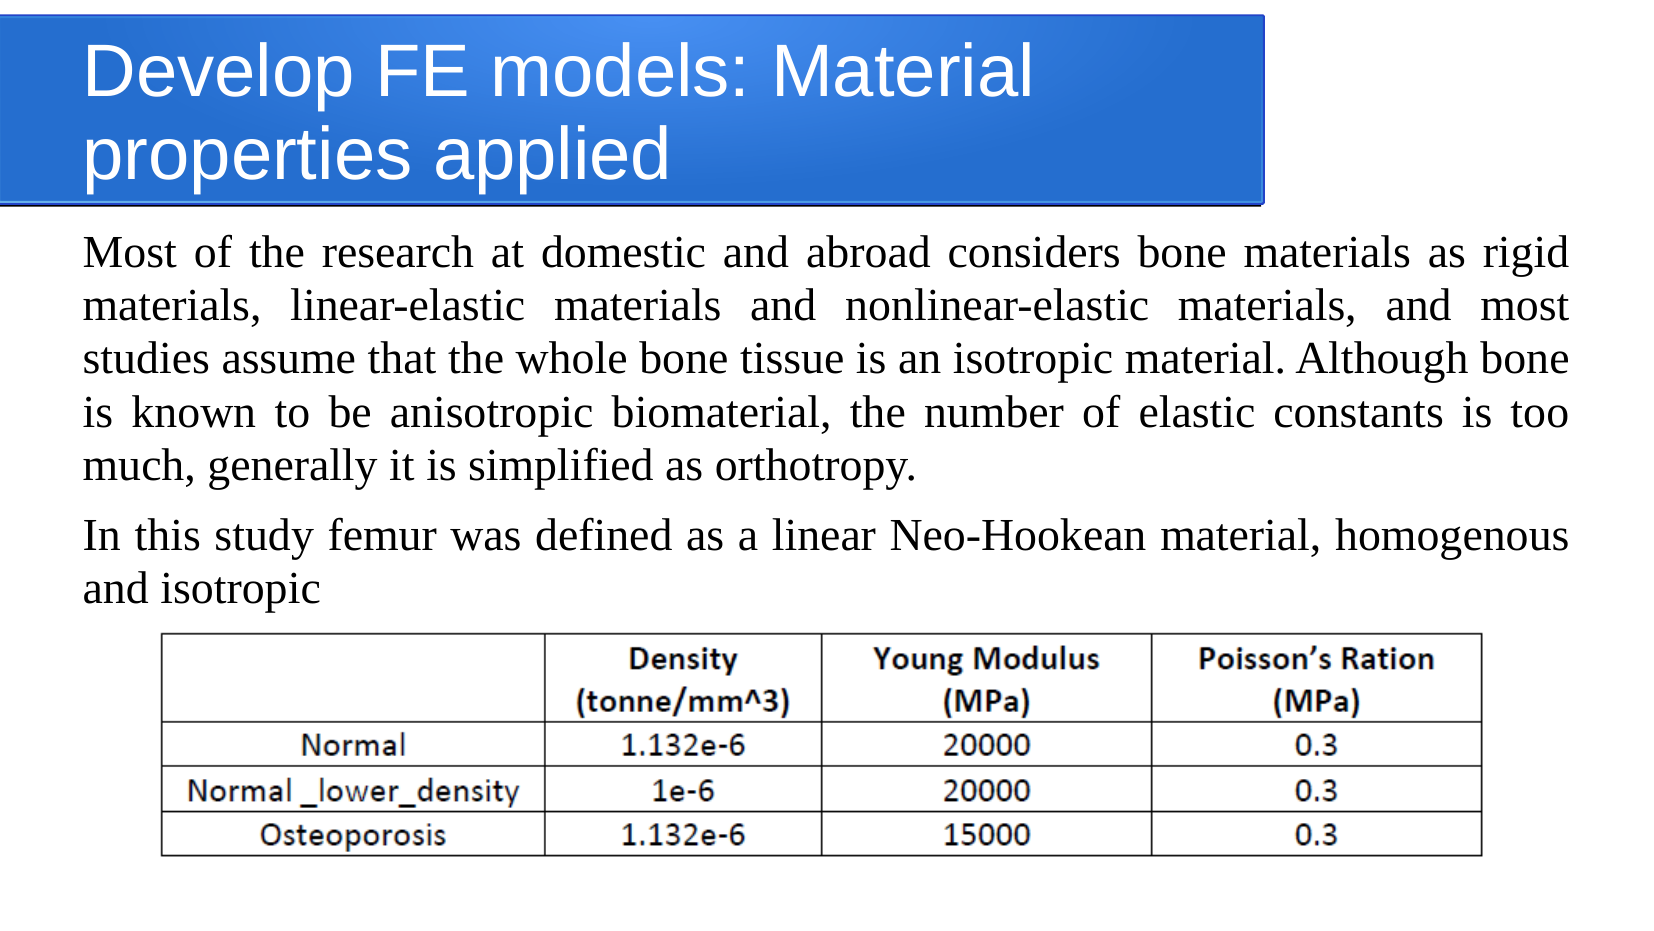

# Develop FE models: Material properties applied
Most of the research at domestic and abroad considers bone materials as rigid materials, linear-elastic materials and nonlinear-elastic materials, and most studies assume that the whole bone tissue is an isotropic material. Although bone is known to be anisotropic biomaterial, the number of elastic constants is too much, generally it is simplified as orthotropy.
In this study femur was defined as a linear Neo-Hookean material, homogenous and isotropic